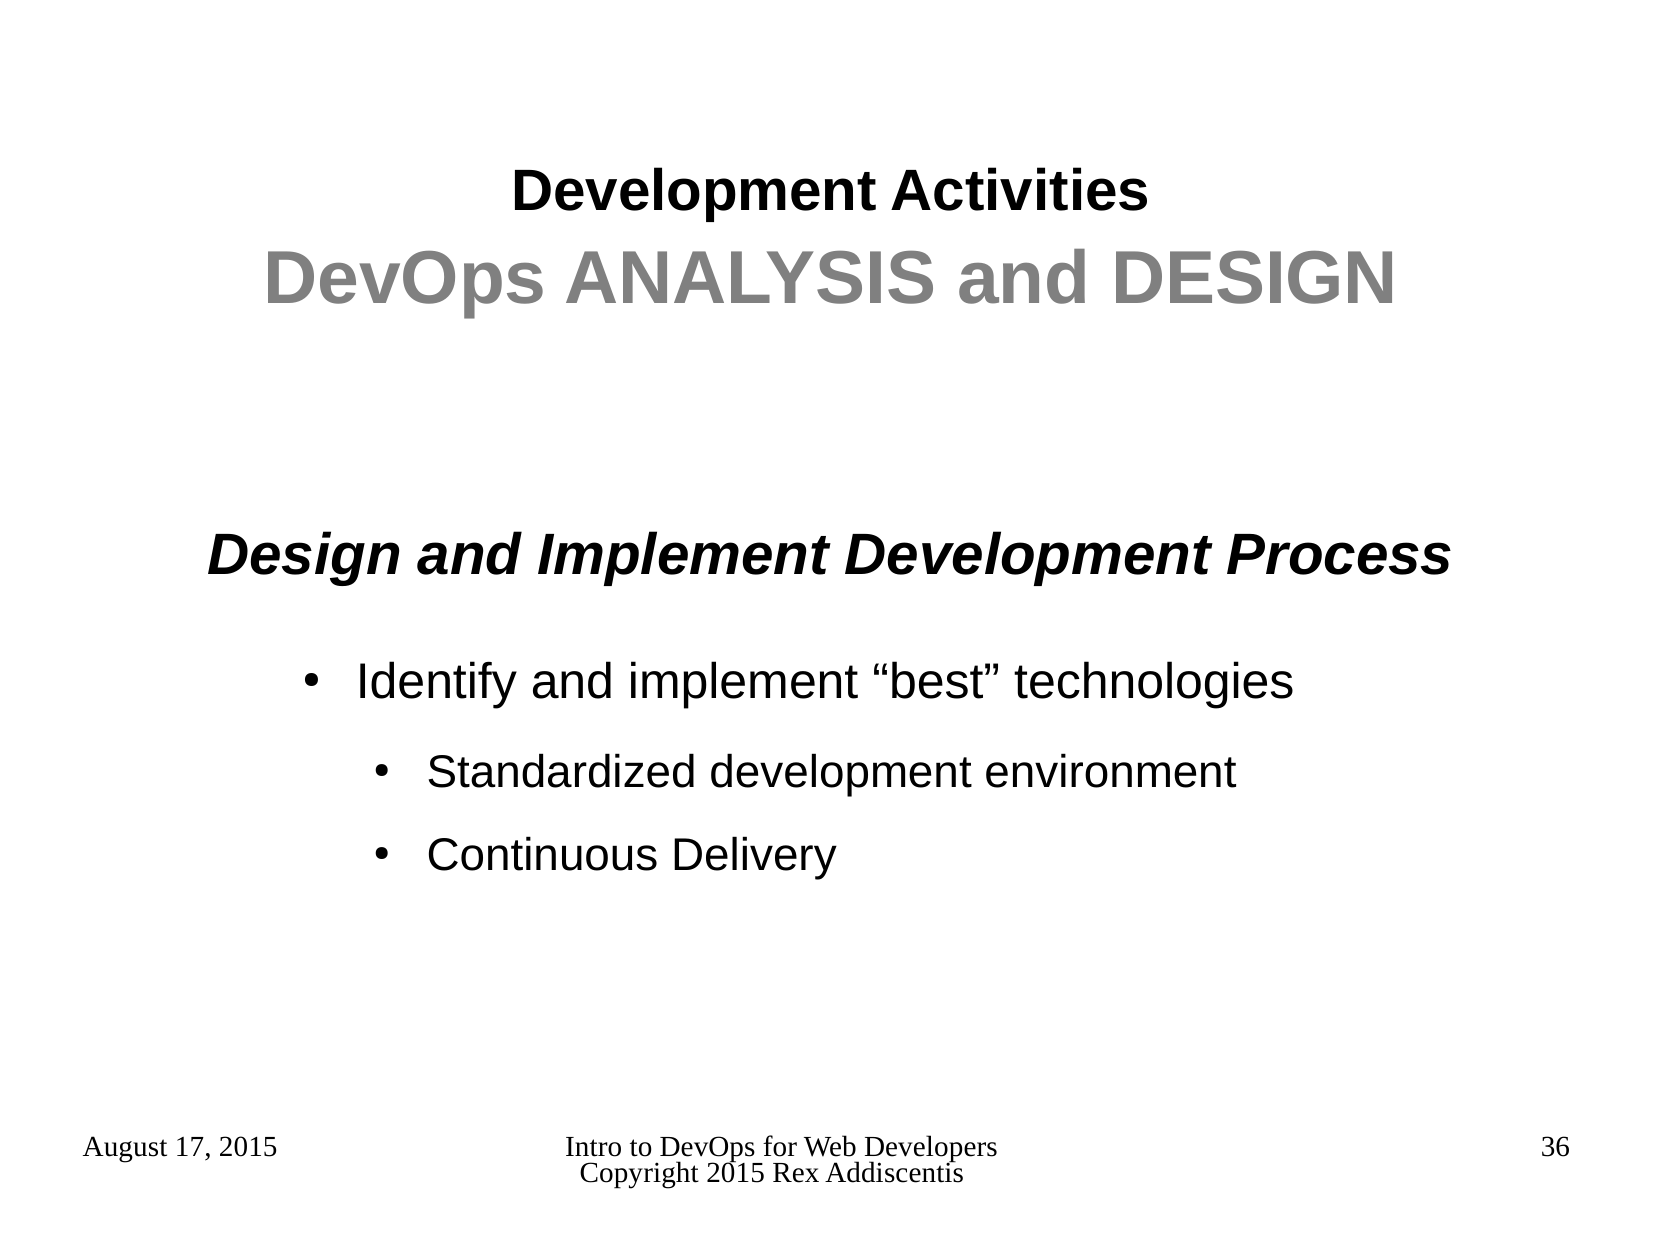

# Development Activities
DevOps ANALYSIS and DESIGN
Design and Implement Development Process
Identify and implement “best” technologies
Standardized development environment
Continuous Delivery
August 17, 2015
Intro to DevOps for Web Developers Copyright 2015 Rex Addiscentis
36